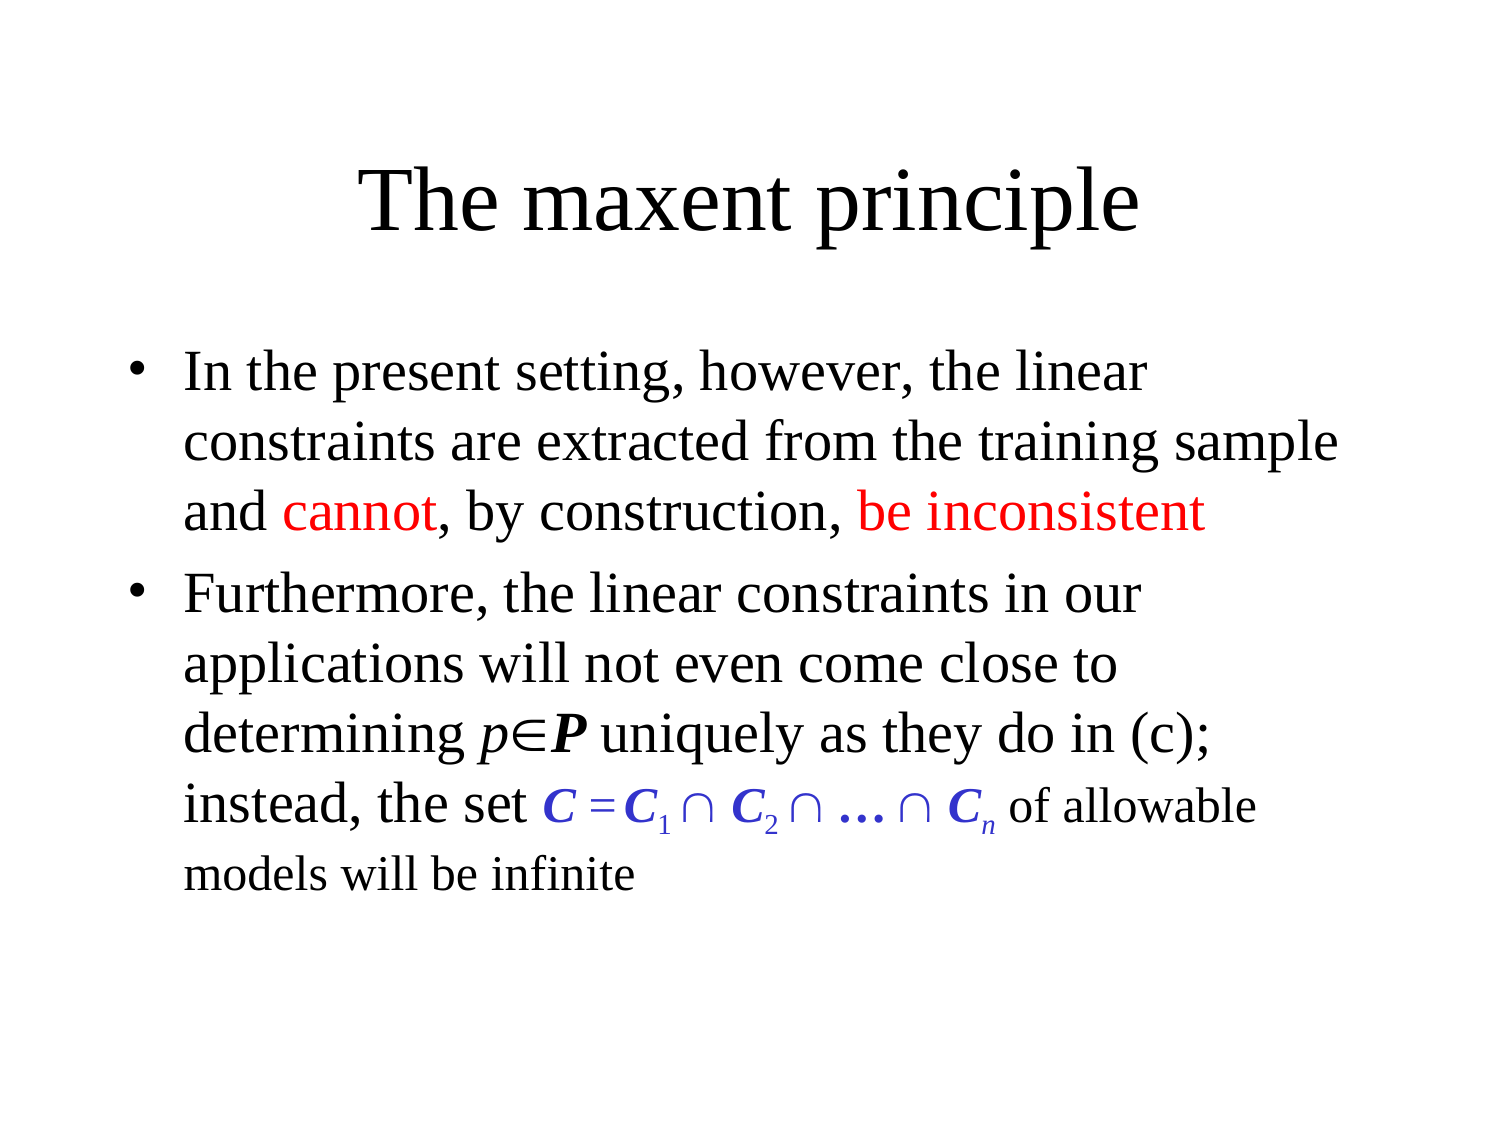

# The maxent principle
In the present setting, however, the linear constraints are extracted from the training sample and cannot, by construction, be inconsistent
Furthermore, the linear constraints in our applications will not even come close to determining pP uniquely as they do in (c); instead, the set C = C1  C2  …  Cn of allowable models will be infinite